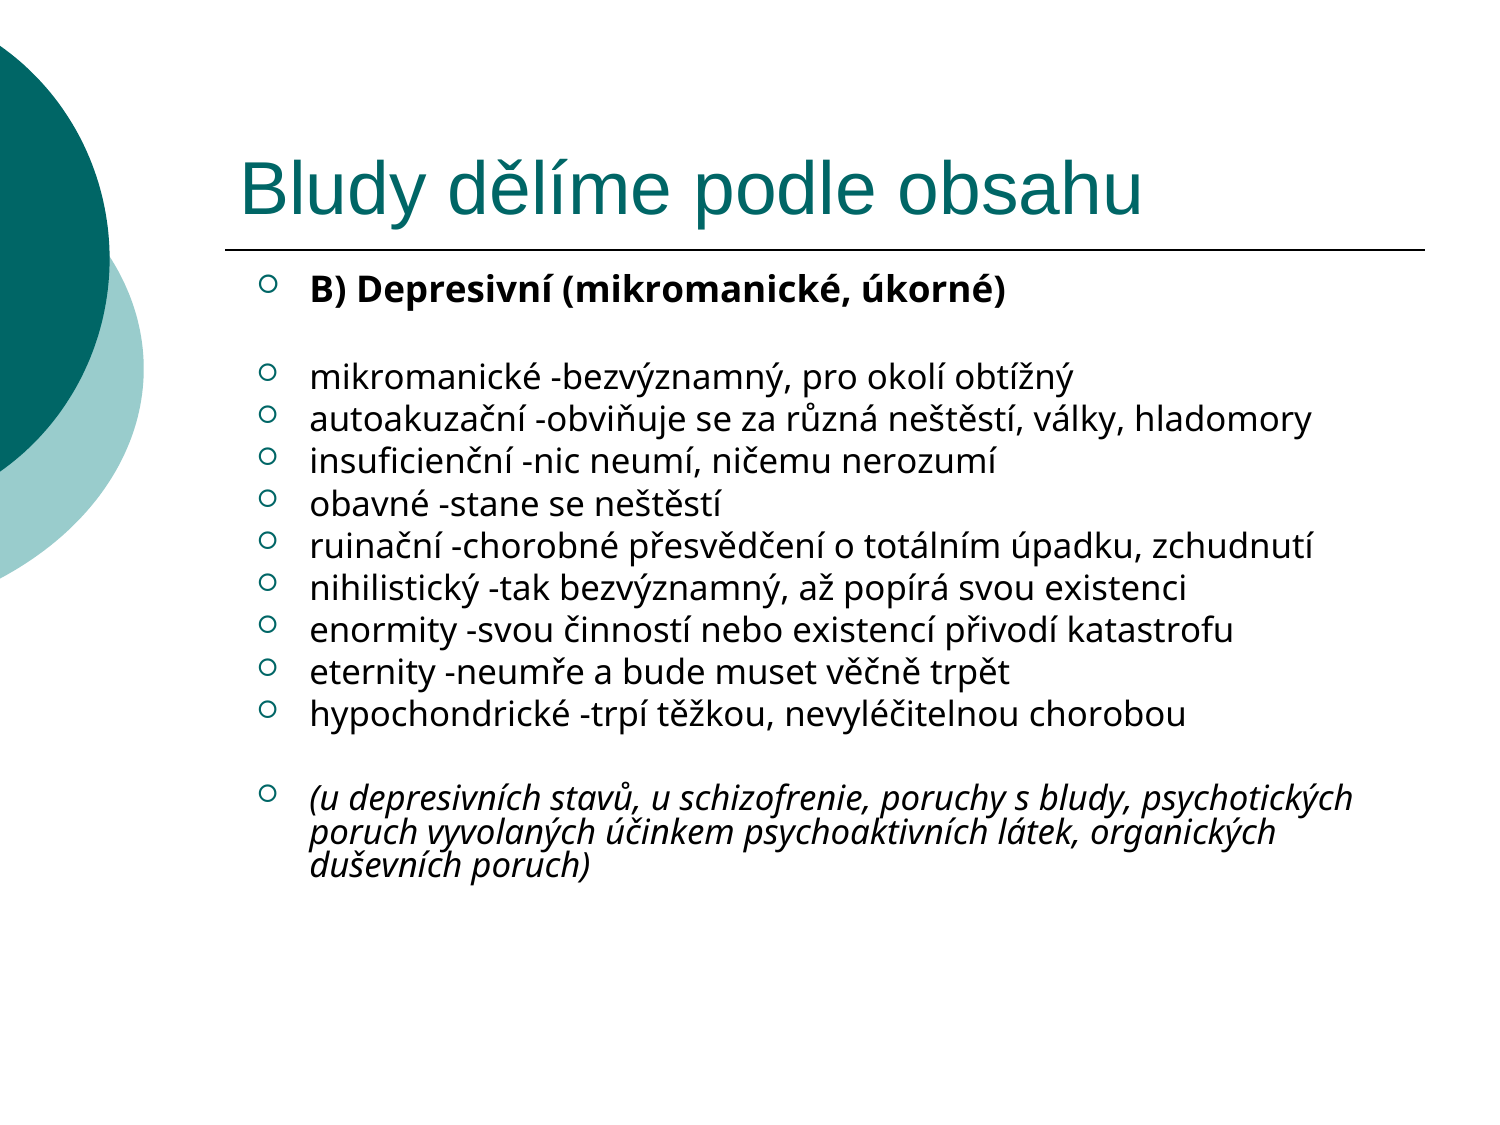

# Bludy dělíme podle obsahu
B) Depresivní (mikromanické, úkorné)
mikromanické -bezvýznamný, pro okolí obtížný
autoakuzační -obviňuje se za různá neštěstí, války, hladomory
insuficienční -nic neumí, ničemu nerozumí
obavné -stane se neštěstí
ruinační -chorobné přesvědčení o totálním úpadku, zchudnutí
nihilistický -tak bezvýznamný, až popírá svou existenci
enormity -svou činností nebo existencí přivodí katastrofu
eternity -neumře a bude muset věčně trpět
hypochondrické -trpí těžkou, nevyléčitelnou chorobou
(u depresivních stavů, u schizofrenie, poruchy s bludy, psychotických poruch vyvolaných účinkem psychoaktivních látek, organických duševních poruch)